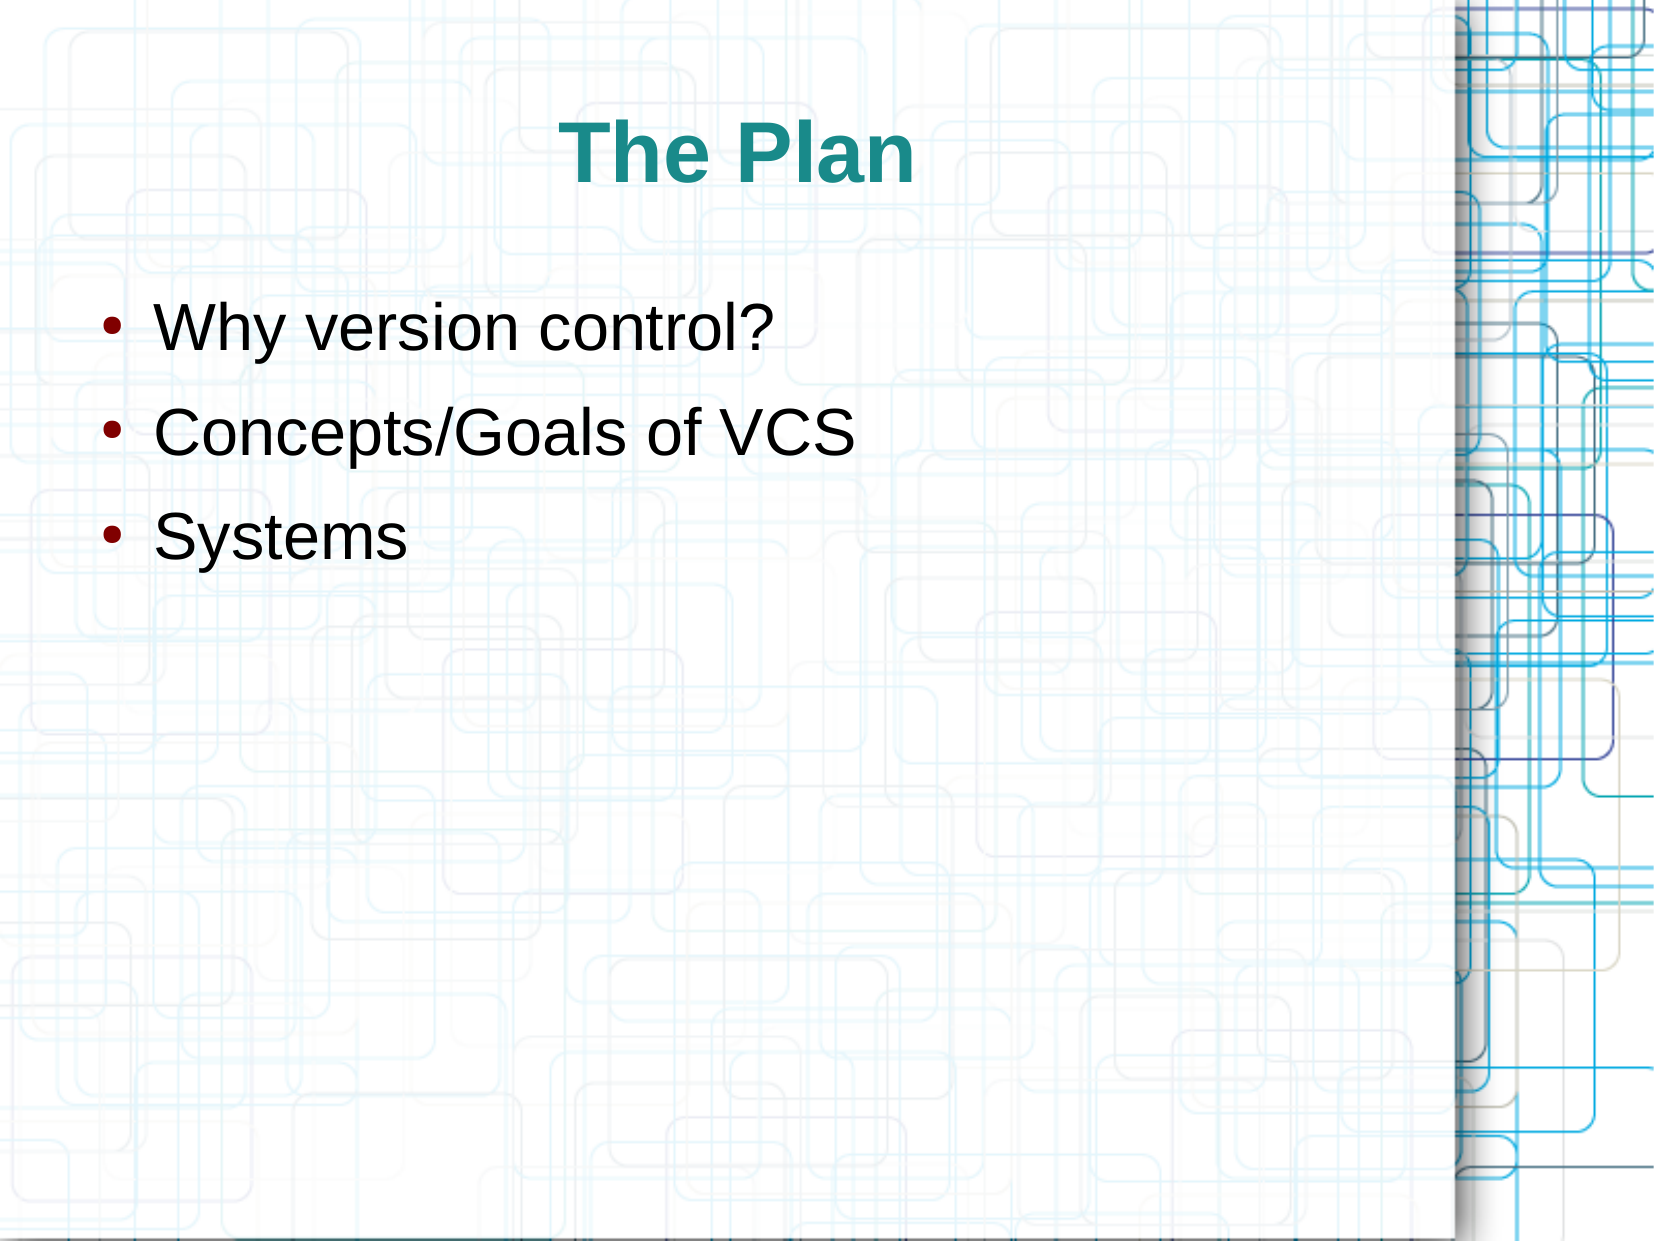

# The Plan
Why version control?
Concepts/Goals of VCS
Systems